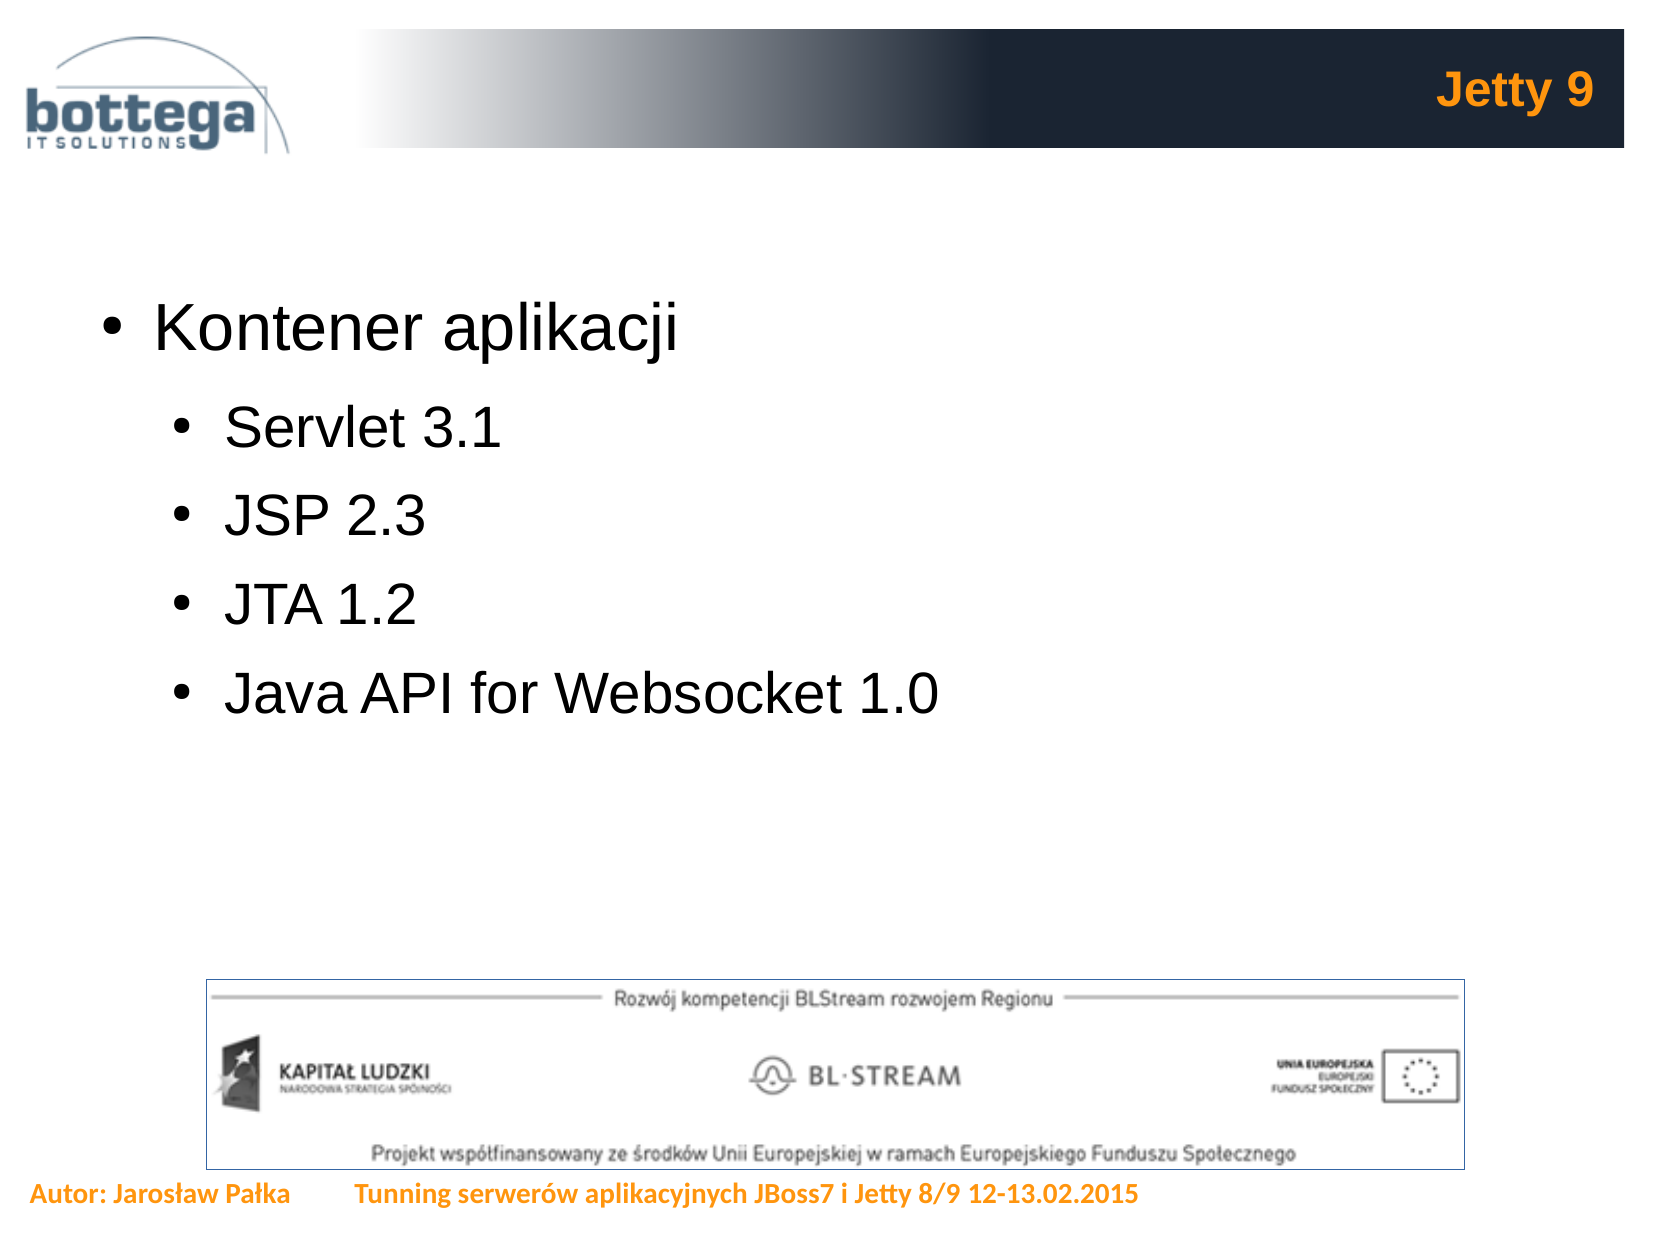

# Jetty 9
Kontener aplikacji
Servlet 3.1
JSP 2.3
JTA 1.2
Java API for Websocket 1.0